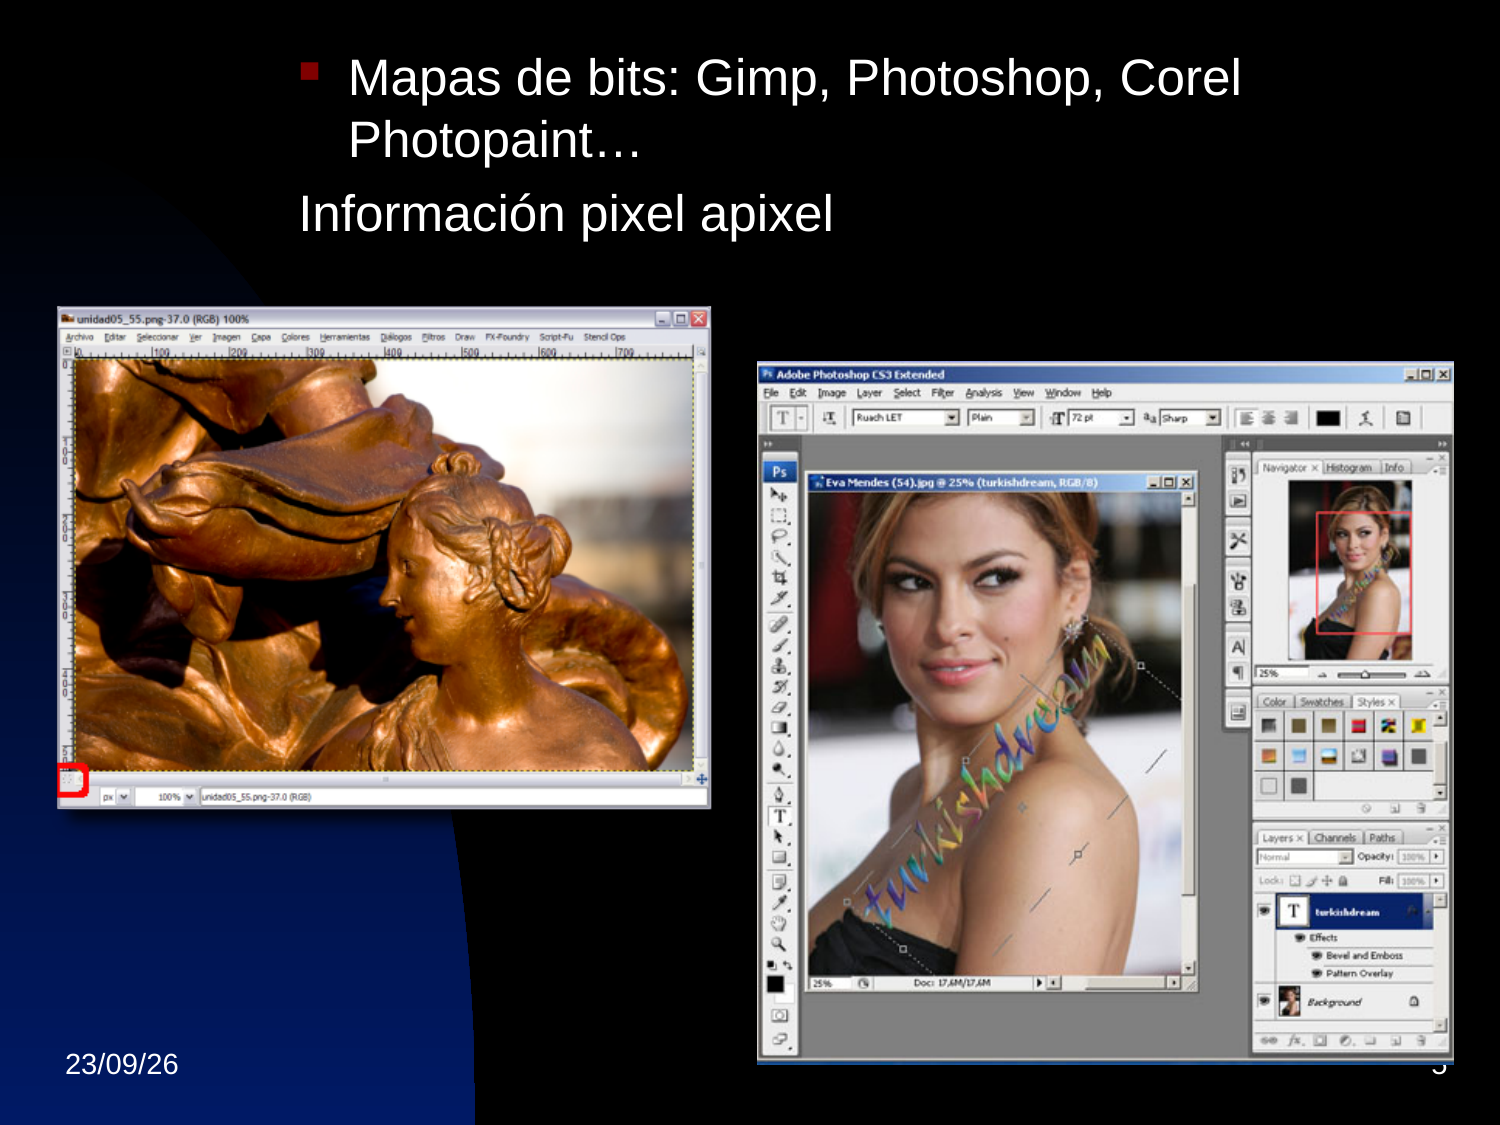

Mapas de bits: Gimp, Photoshop, Corel Photopaint…
Información pixel apixel
5